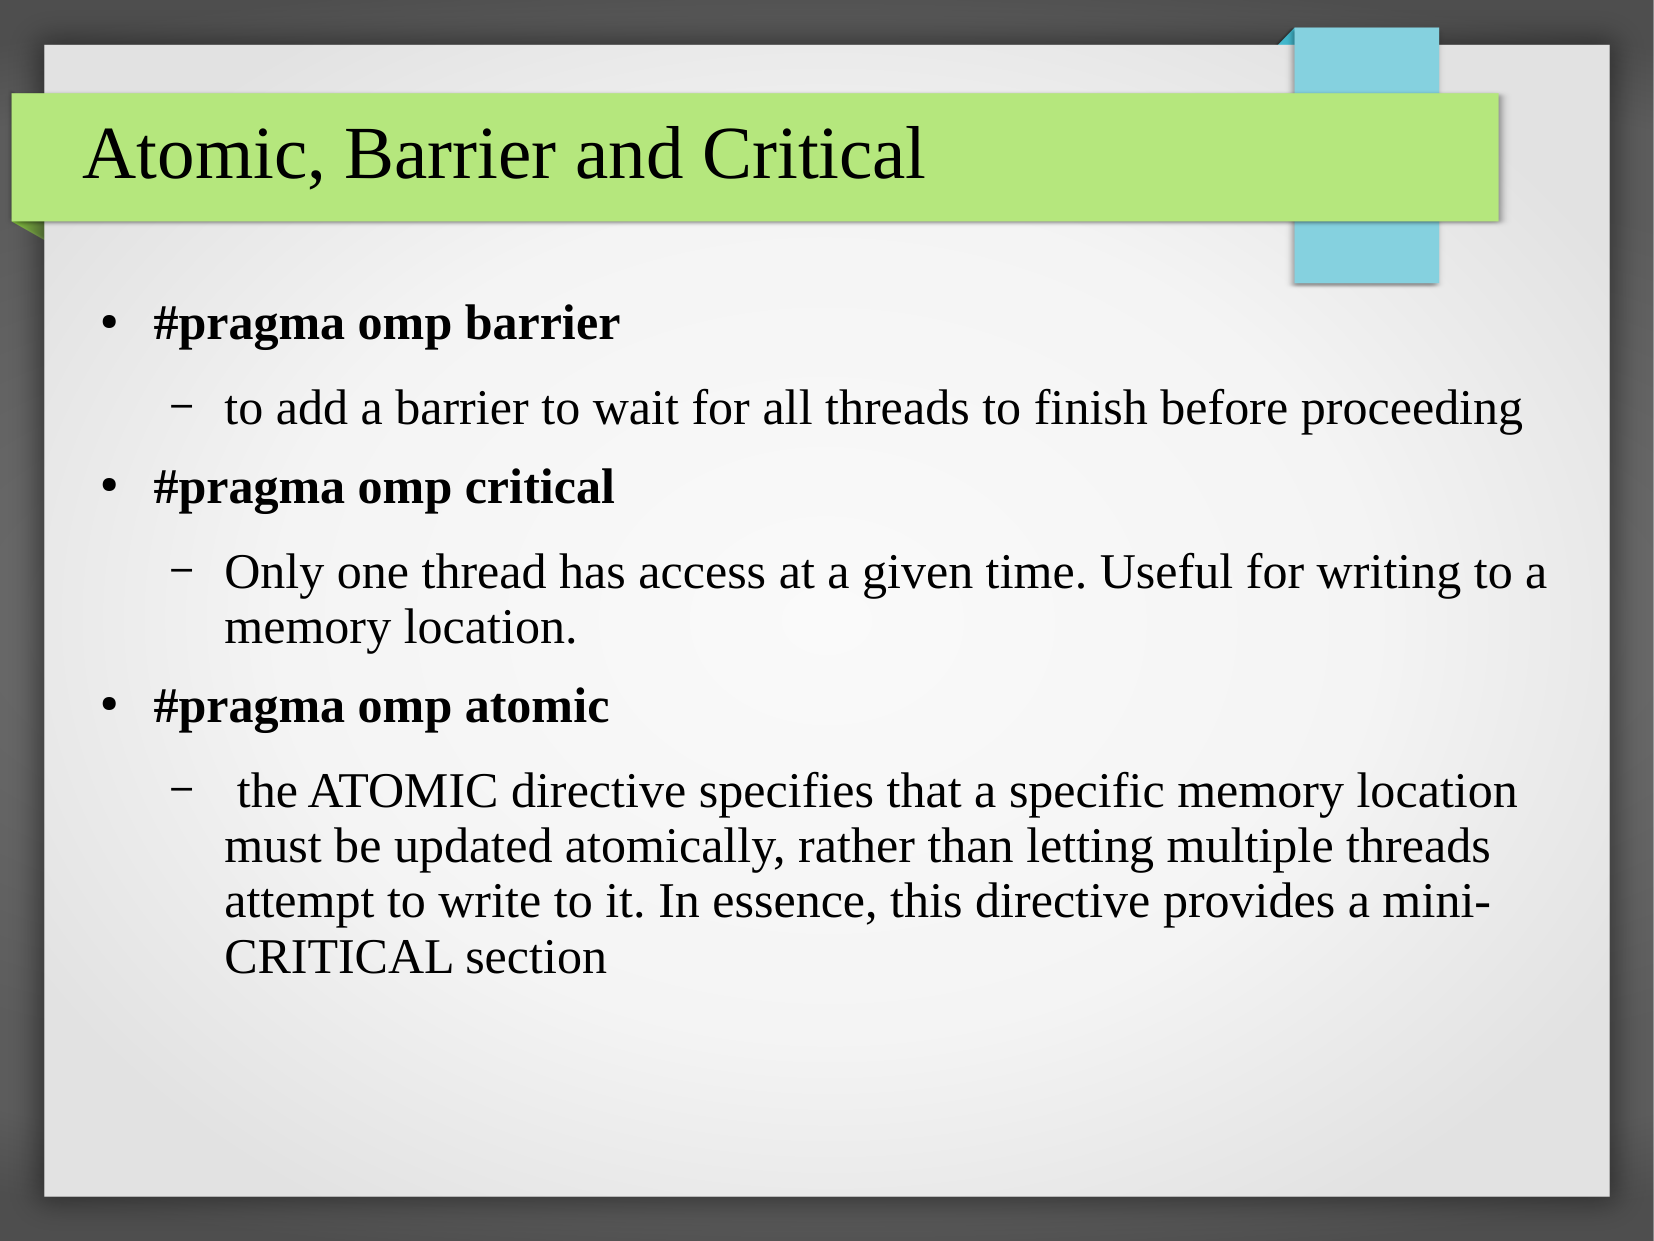

# Atomic, Barrier and Critical
#pragma omp barrier
to add a barrier to wait for all threads to finish before proceeding
#pragma omp critical
Only one thread has access at a given time. Useful for writing to a memory location.
#pragma omp atomic
 the ATOMIC directive specifies that a specific memory location must be updated atomically, rather than letting multiple threads attempt to write to it. In essence, this directive provides a mini-CRITICAL section